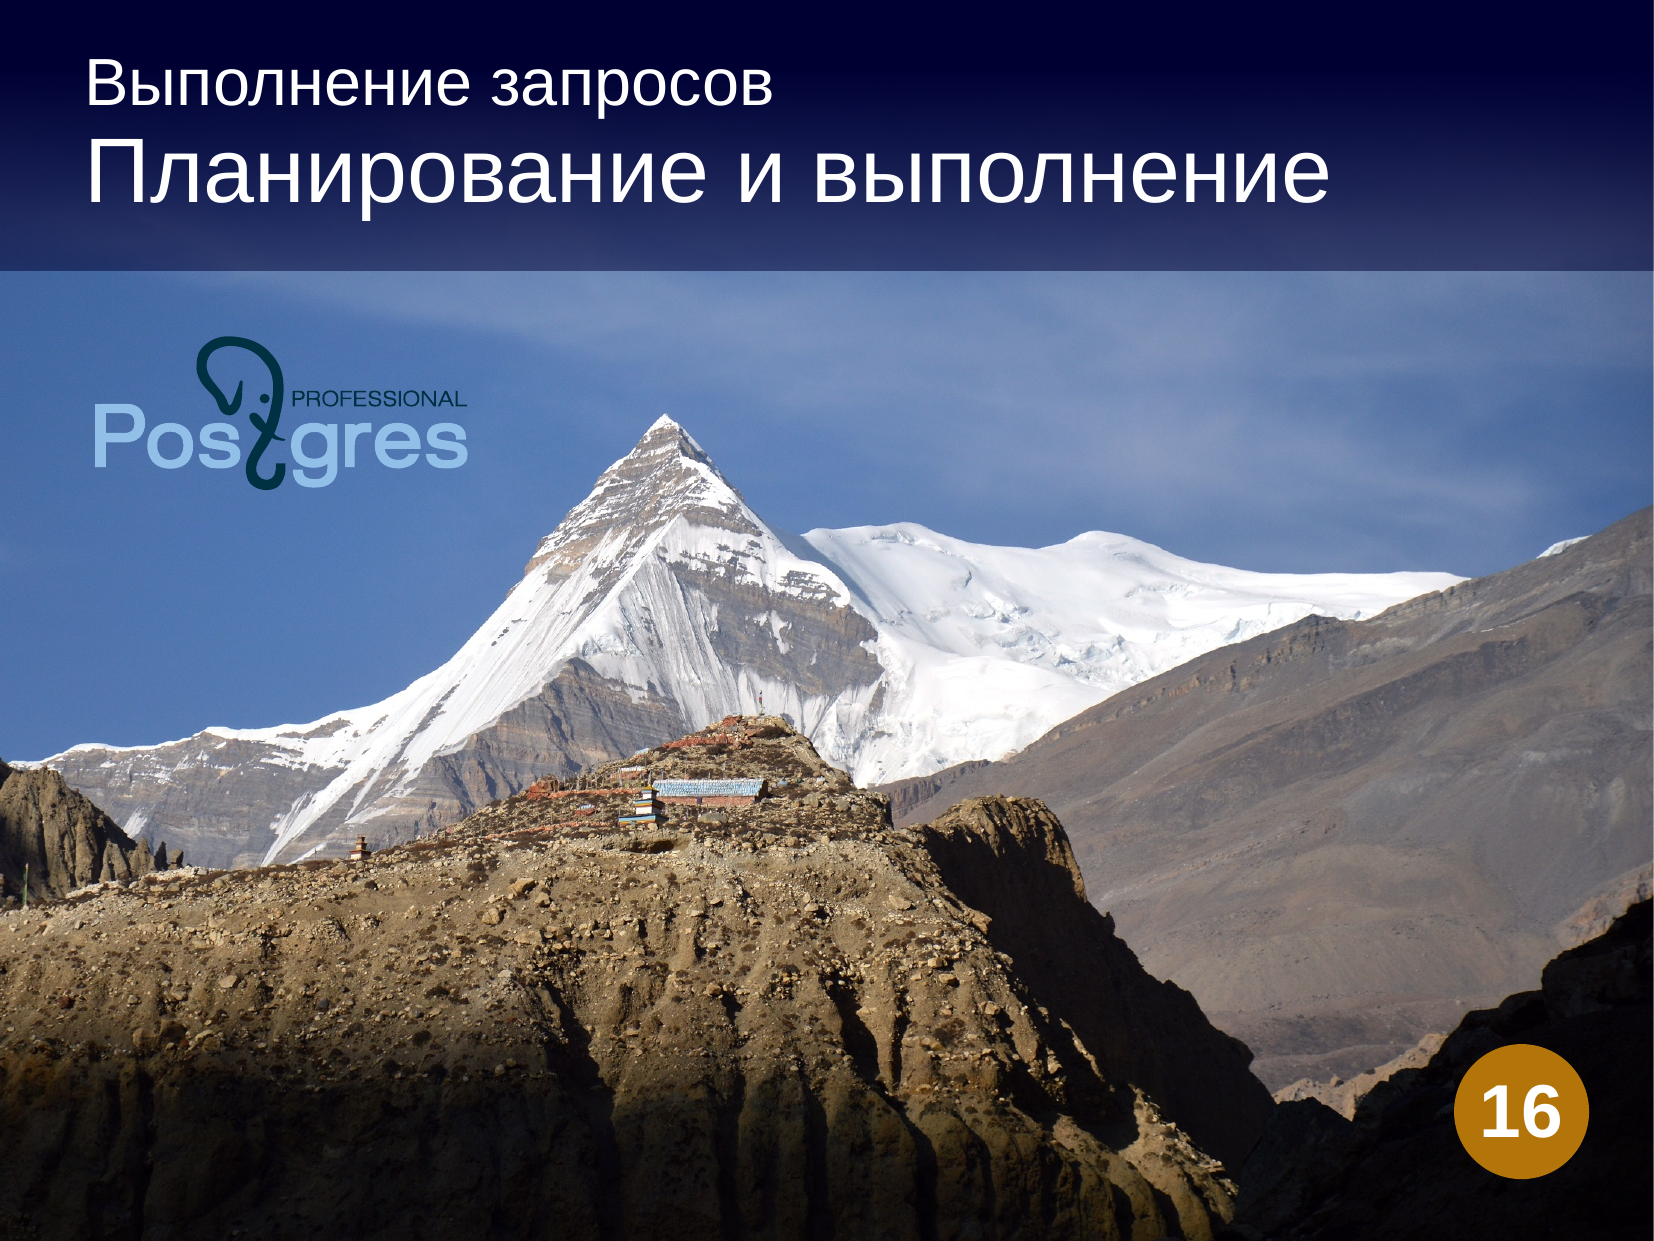

# Выполнение запросов Планирование и выполнение
16